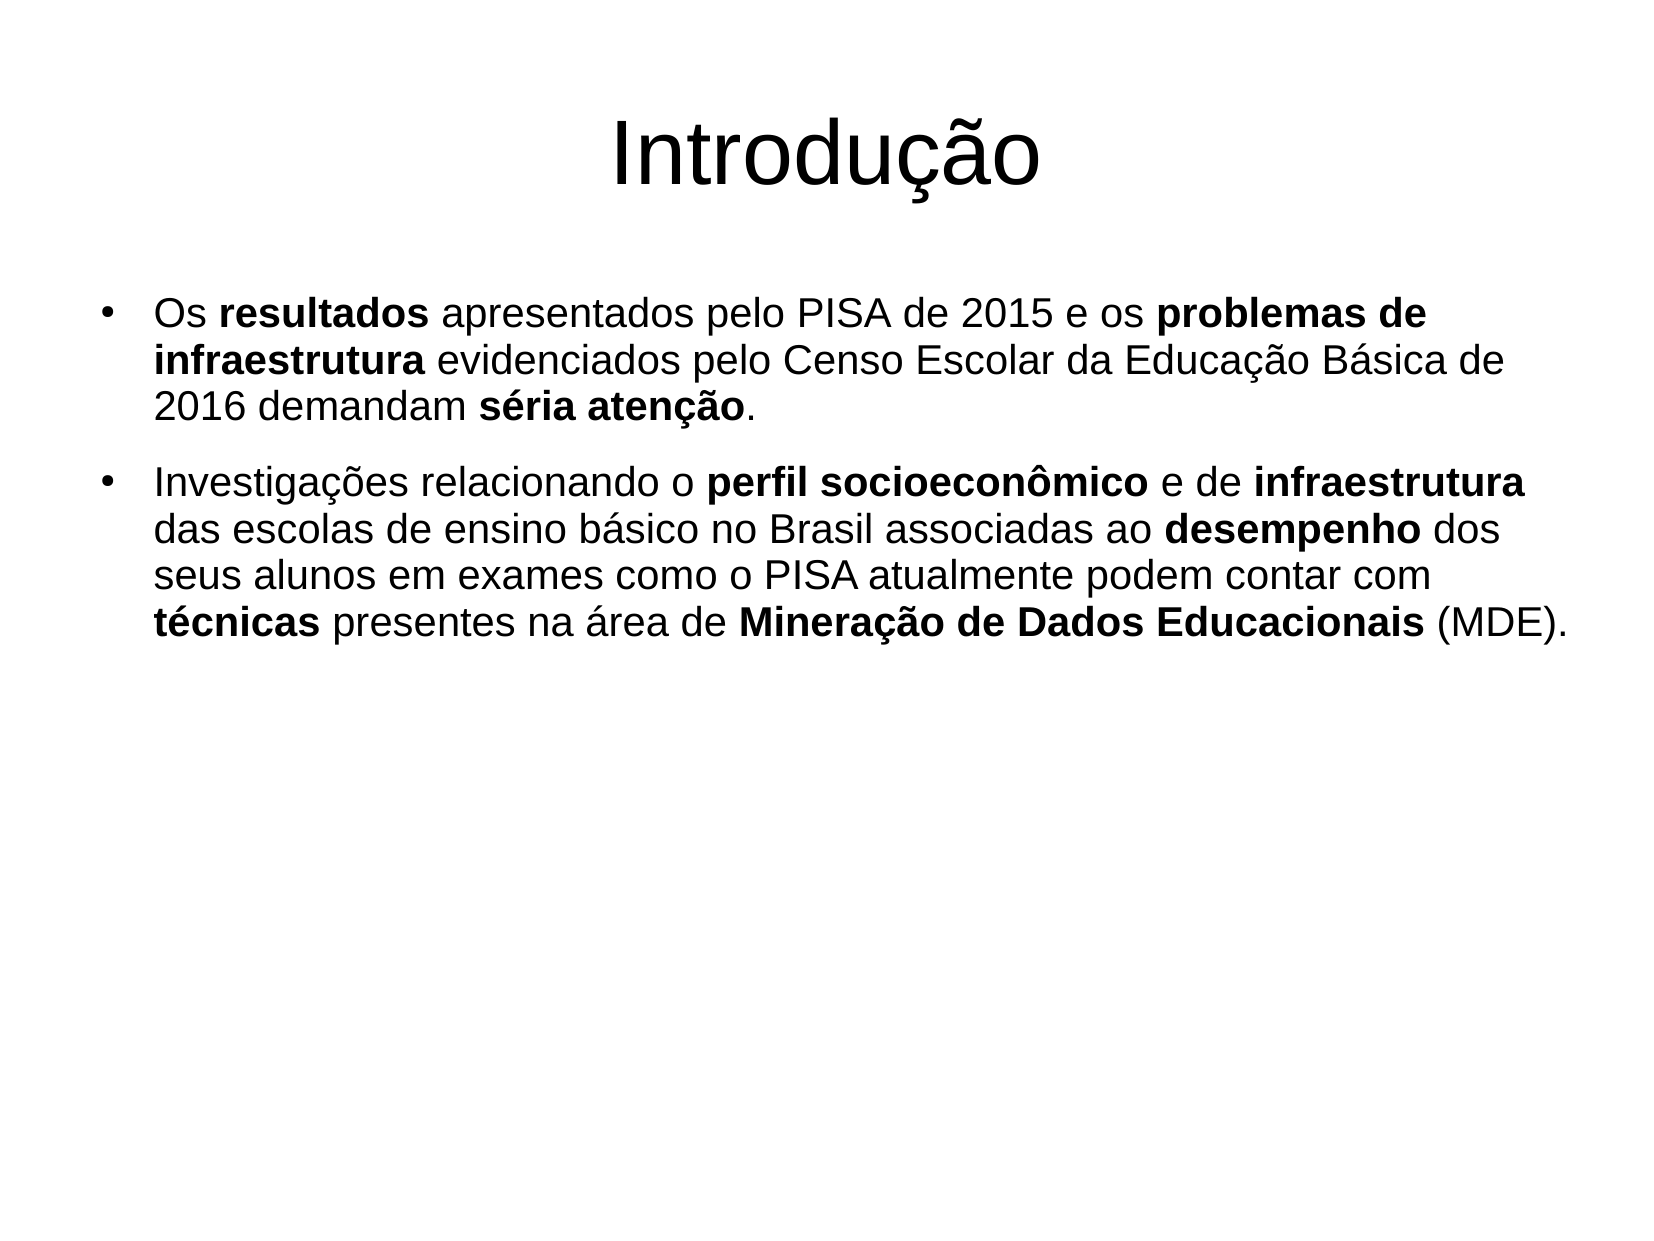

# Introdução
Os resultados apresentados pelo PISA de 2015 e os problemas de infraestrutura evidenciados pelo Censo Escolar da Educação Básica de 2016 demandam séria atenção.
Investigações relacionando o perfil socioeconômico e de infraestrutura das escolas de ensino básico no Brasil associadas ao desempenho dos seus alunos em exames como o PISA atualmente podem contar com técnicas presentes na área de Mineração de Dados Educacionais (MDE).